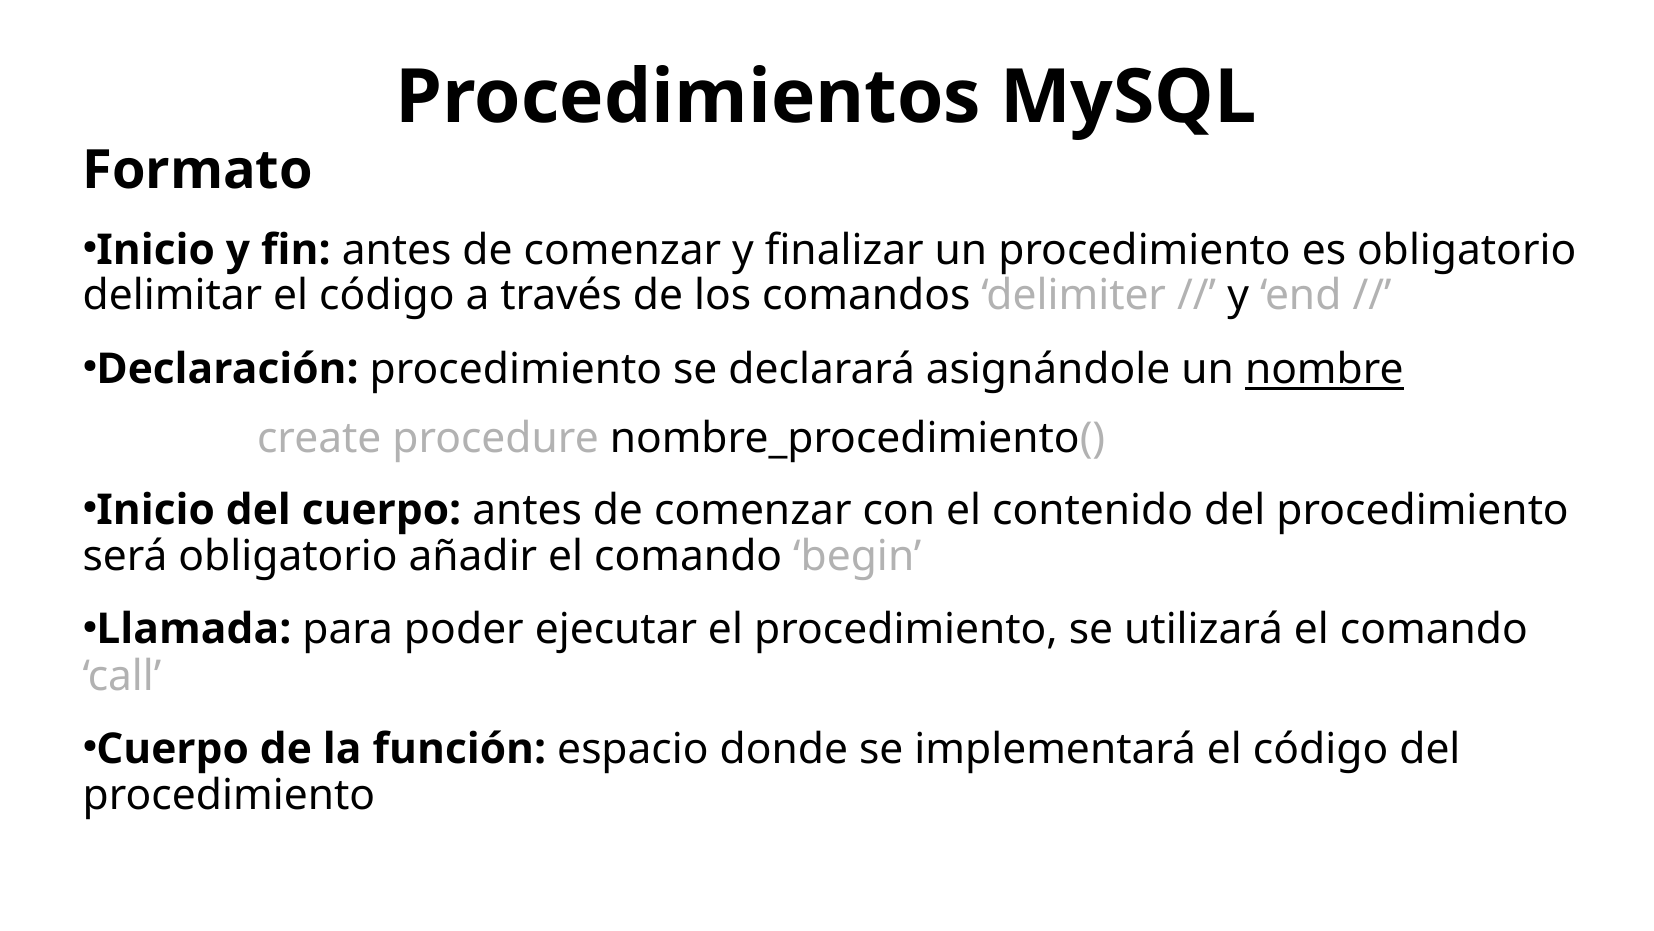

# Procedimientos MySQL
Formato
Inicio y fin: antes de comenzar y finalizar un procedimiento es obligatorio delimitar el código a través de los comandos ‘delimiter //’ y ‘end //’
Declaración: procedimiento se declarará asignándole un nombre
create procedure nombre_procedimiento()
Inicio del cuerpo: antes de comenzar con el contenido del procedimiento será obligatorio añadir el comando ‘begin’
Llamada: para poder ejecutar el procedimiento, se utilizará el comando ‘call’
Cuerpo de la función: espacio donde se implementará el código del procedimiento